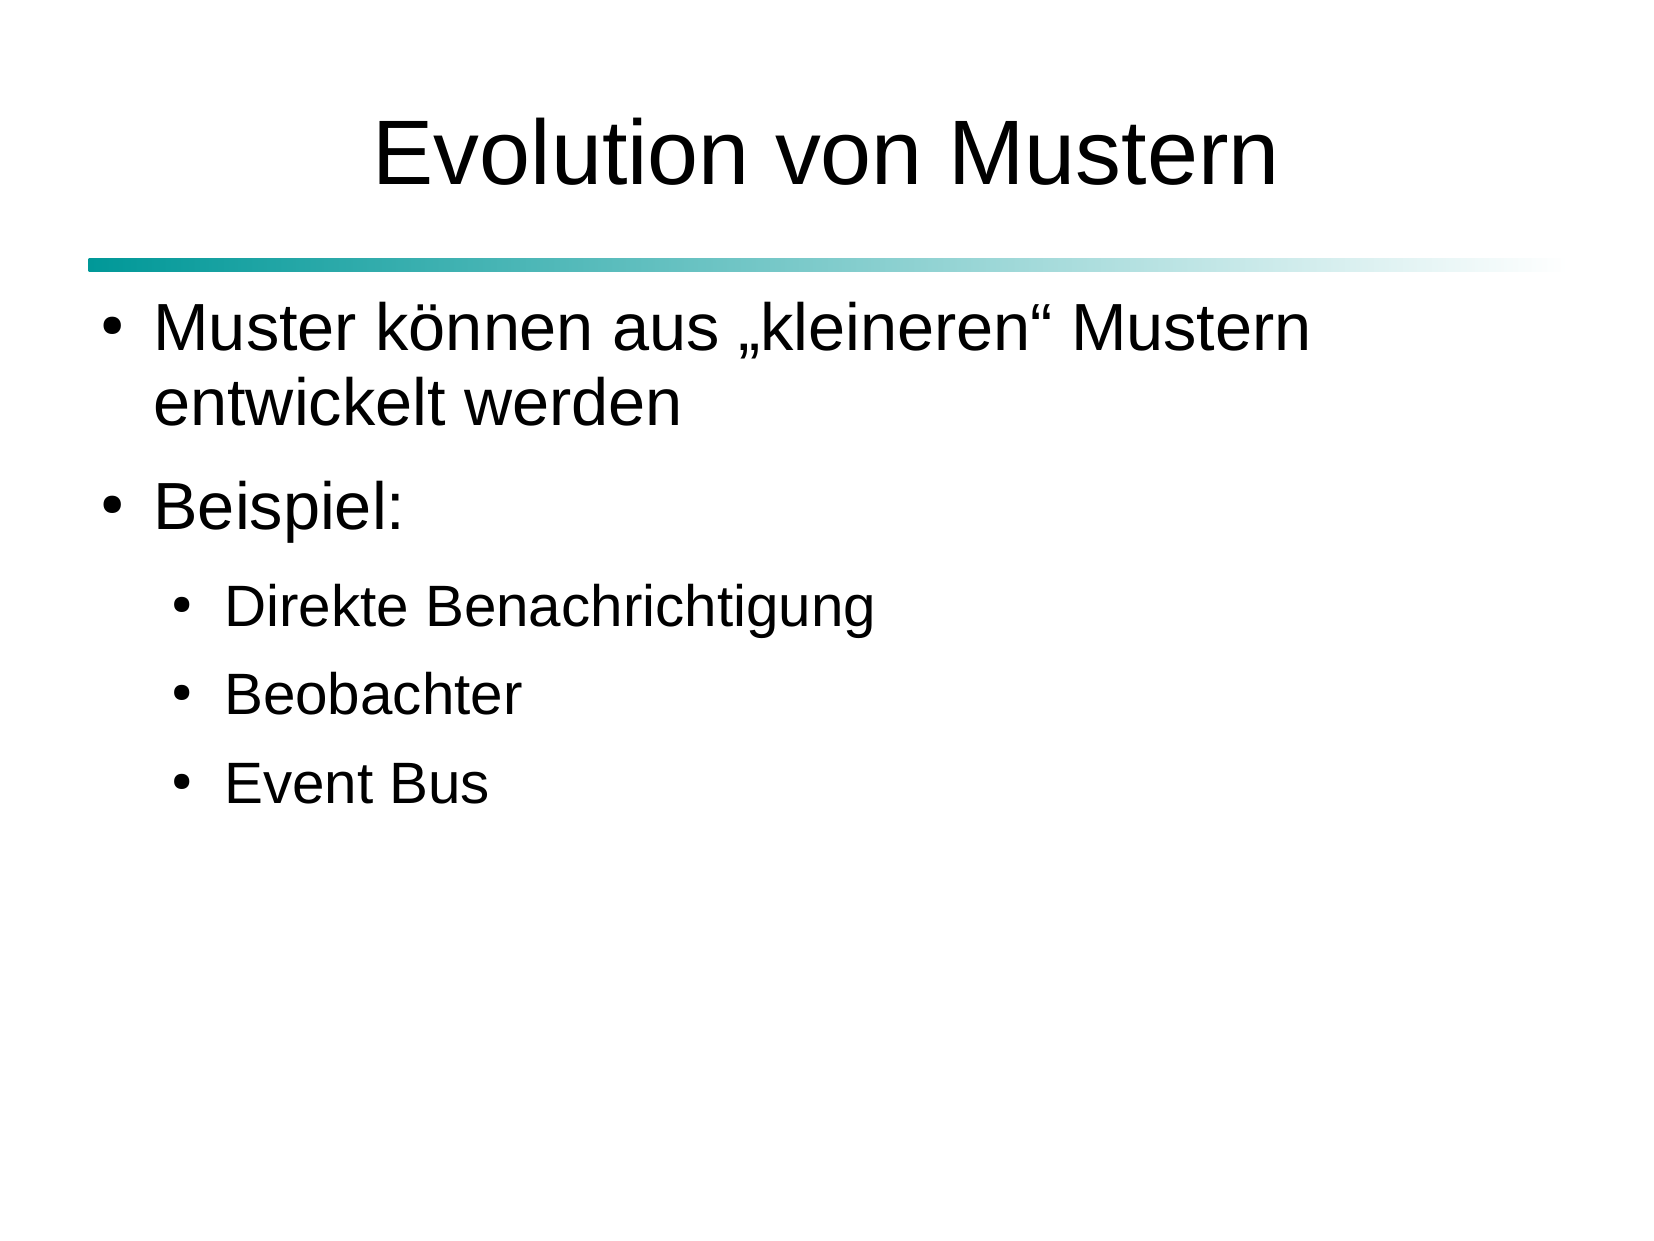

# Evolution von Mustern
Muster können aus „kleineren“ Mustern entwickelt werden
Beispiel:
Direkte Benachrichtigung
Beobachter
Event Bus